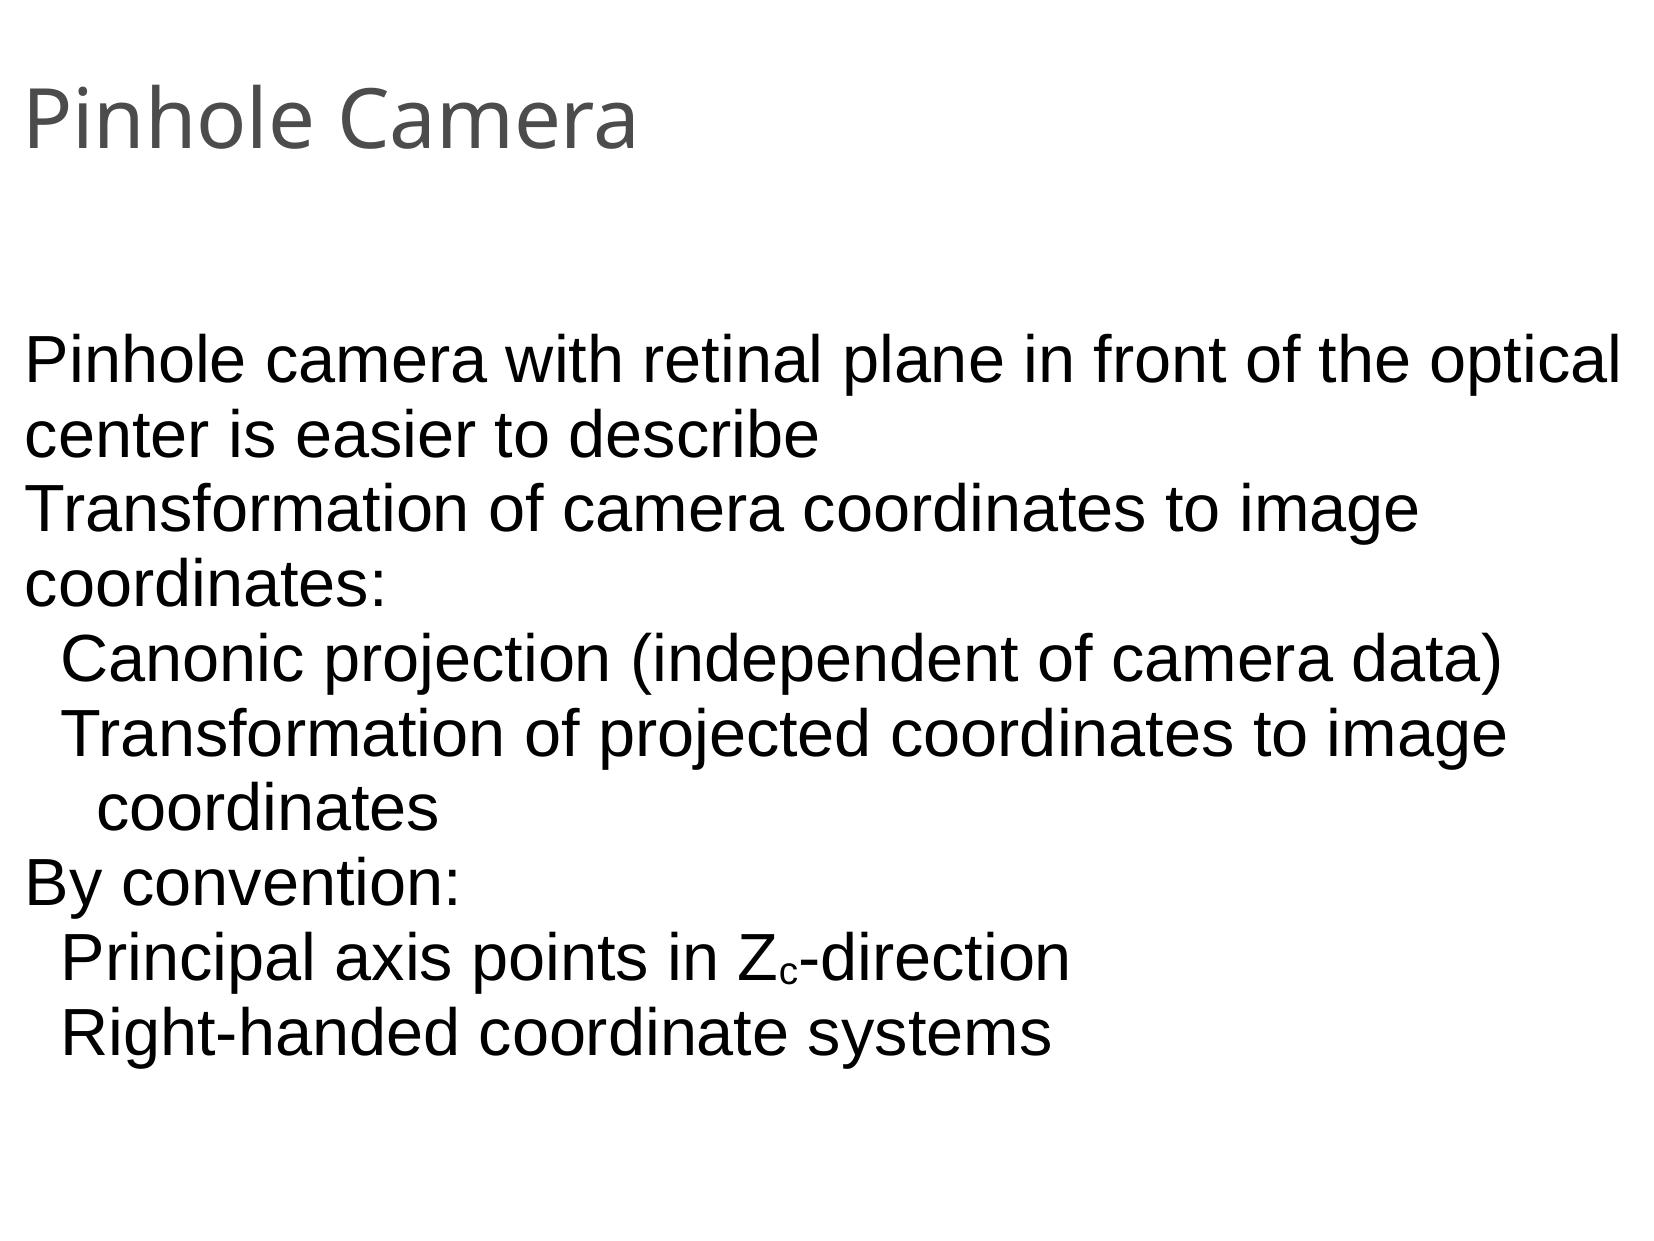

# Pinhole Camera
Pinhole camera with retinal plane in front of the optical center is easier to describe
Transformation of camera coordinates to image coordinates:
Canonic projection (independent of camera data)
Transformation of projected coordinates to image coordinates
By convention:
Principal axis points in Zc-direction
Right-handed coordinate systems